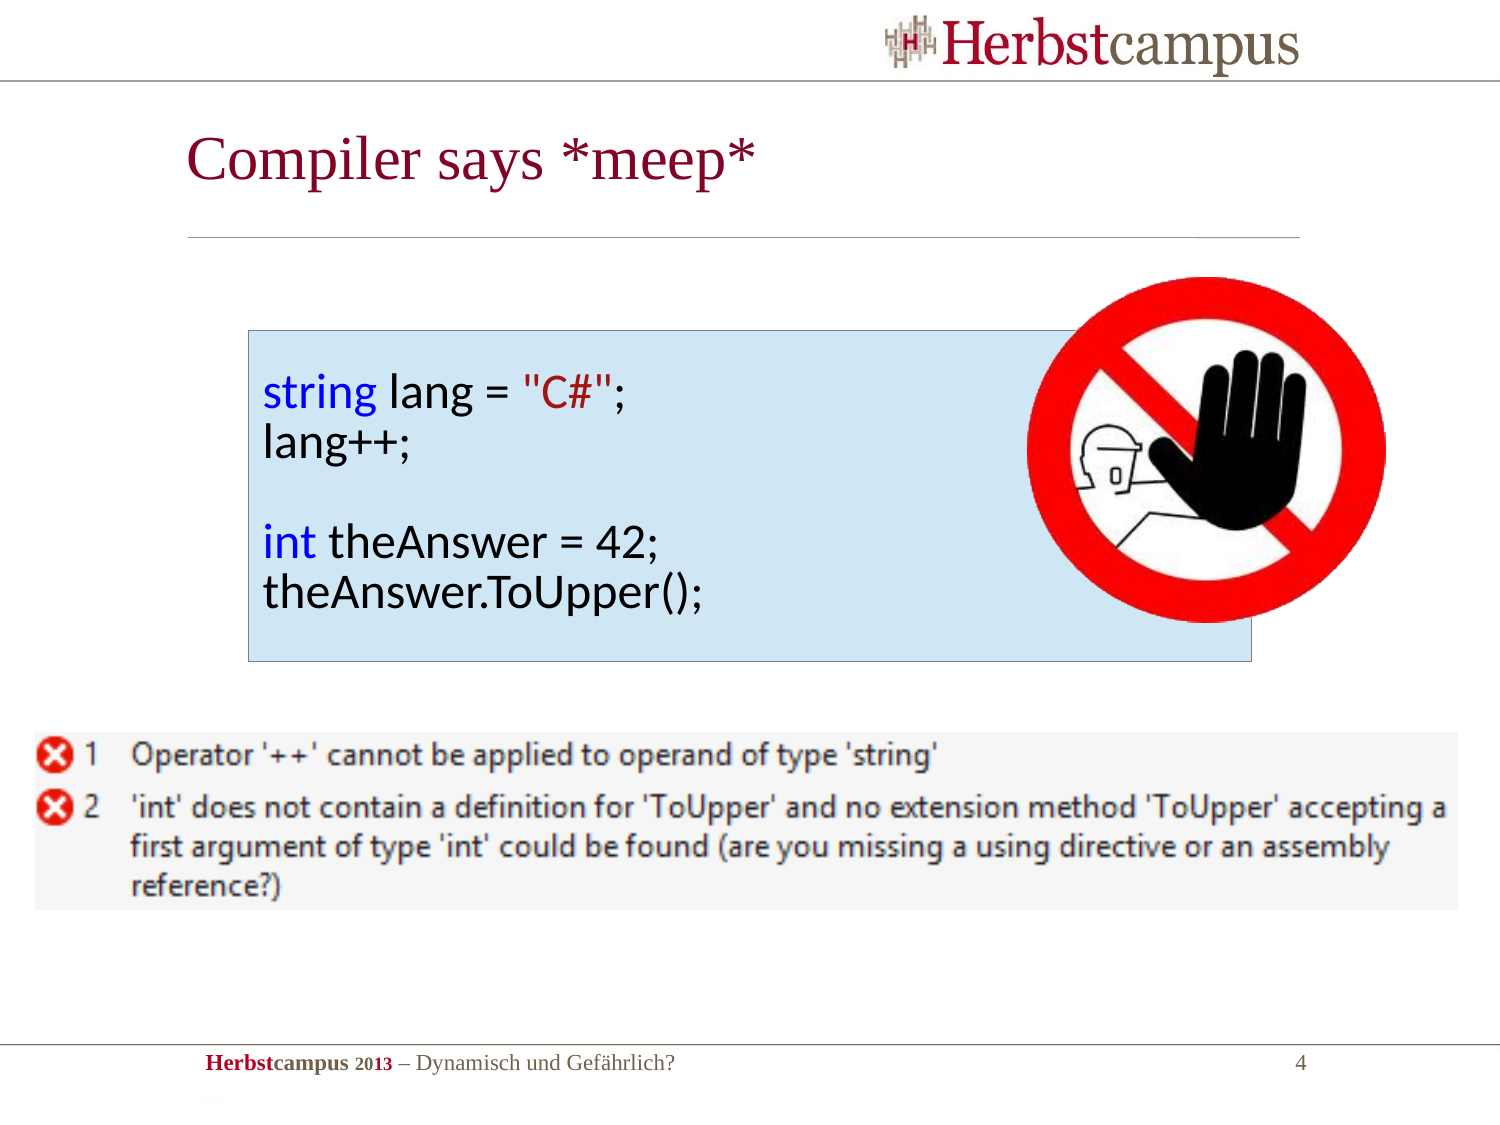

# Compiler says *meep*
string lang = "C#";
lang++;
int theAnswer = 42;
theAnswer.ToUpper();